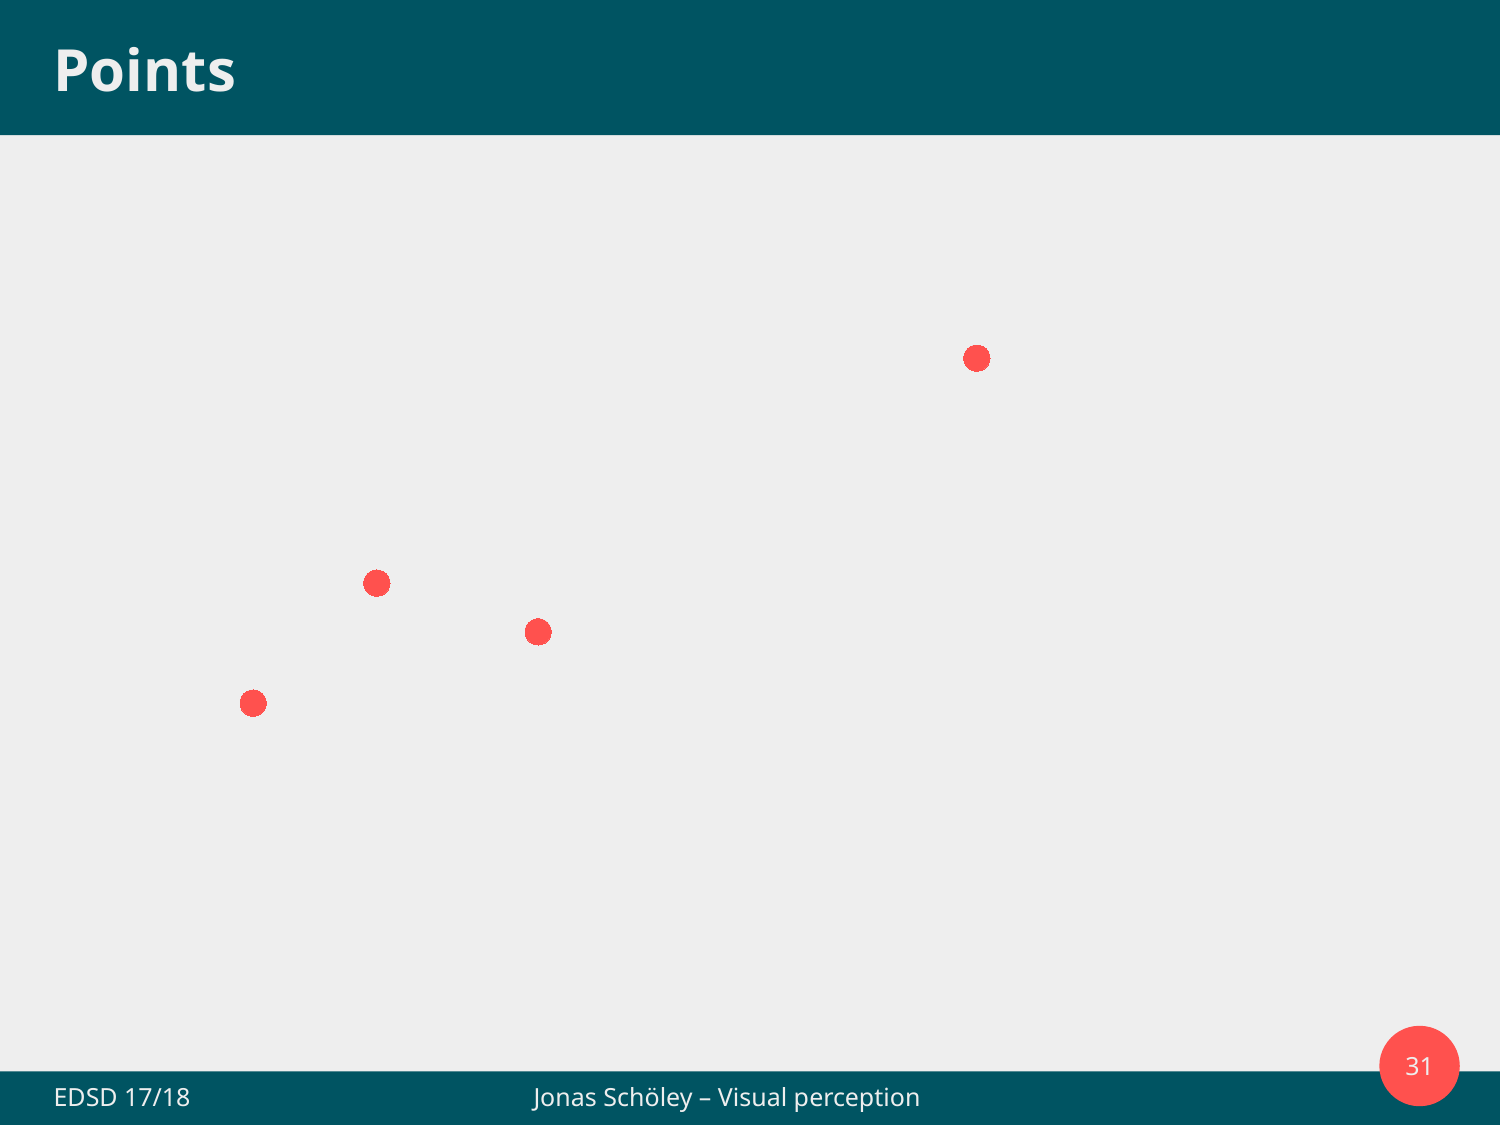

# Points
31
EDSD 17/18
Jonas Schöley – Visual perception